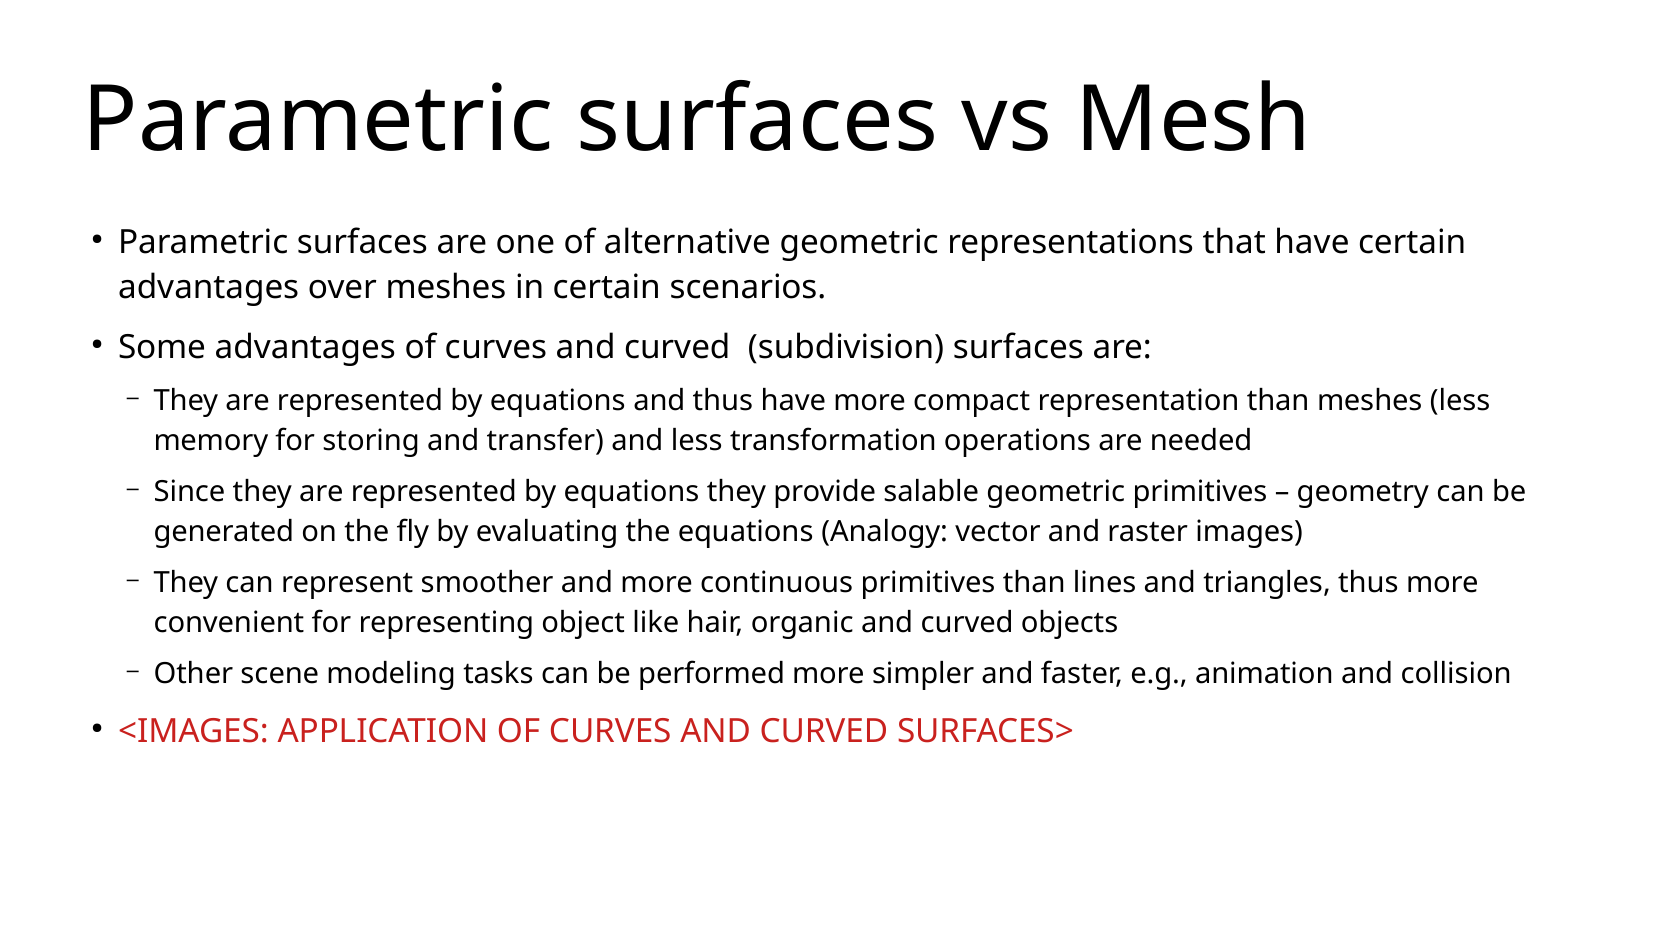

# Parametric surfaces vs Mesh
Parametric surfaces are one of alternative geometric representations that have certain advantages over meshes in certain scenarios.
Some advantages of curves and curved (subdivision) surfaces are:
They are represented by equations and thus have more compact representation than meshes (less memory for storing and transfer) and less transformation operations are needed
Since they are represented by equations they provide salable geometric primitives – geometry can be generated on the fly by evaluating the equations (Analogy: vector and raster images)
They can represent smoother and more continuous primitives than lines and triangles, thus more convenient for representing object like hair, organic and curved objects
Other scene modeling tasks can be performed more simpler and faster, e.g., animation and collision
<IMAGES: APPLICATION OF CURVES AND CURVED SURFACES>